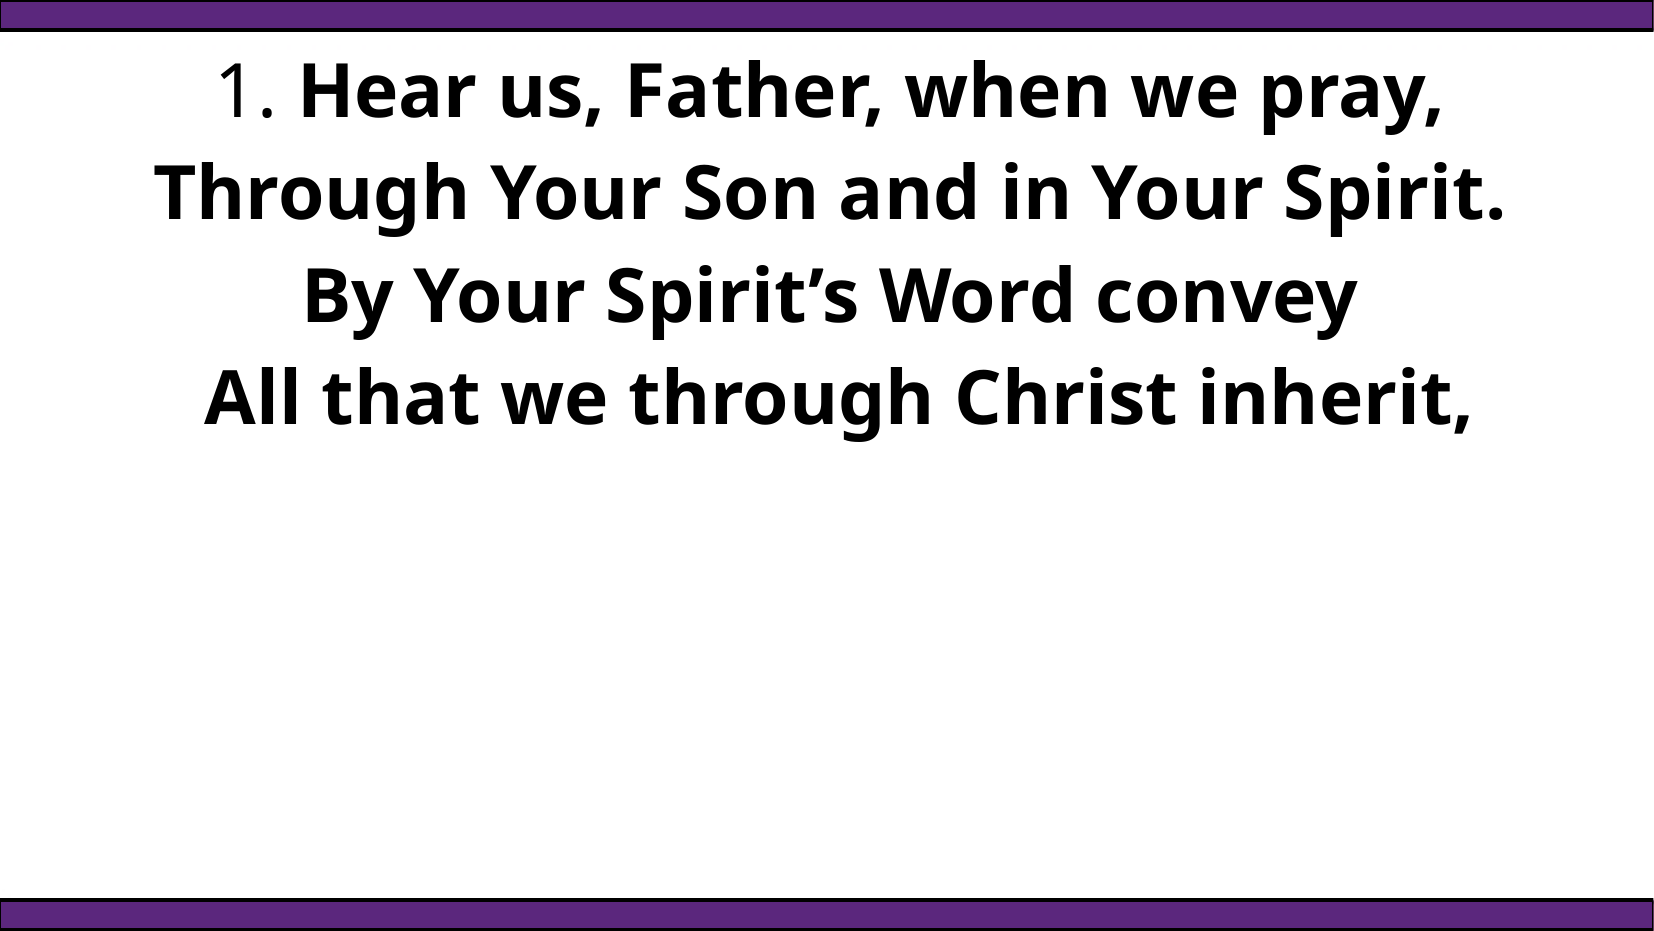

1. Hear us, Father, when we pray,
Through Your Son and in Your Spirit.
By Your Spirit’s Word convey
All that we through Christ inherit,